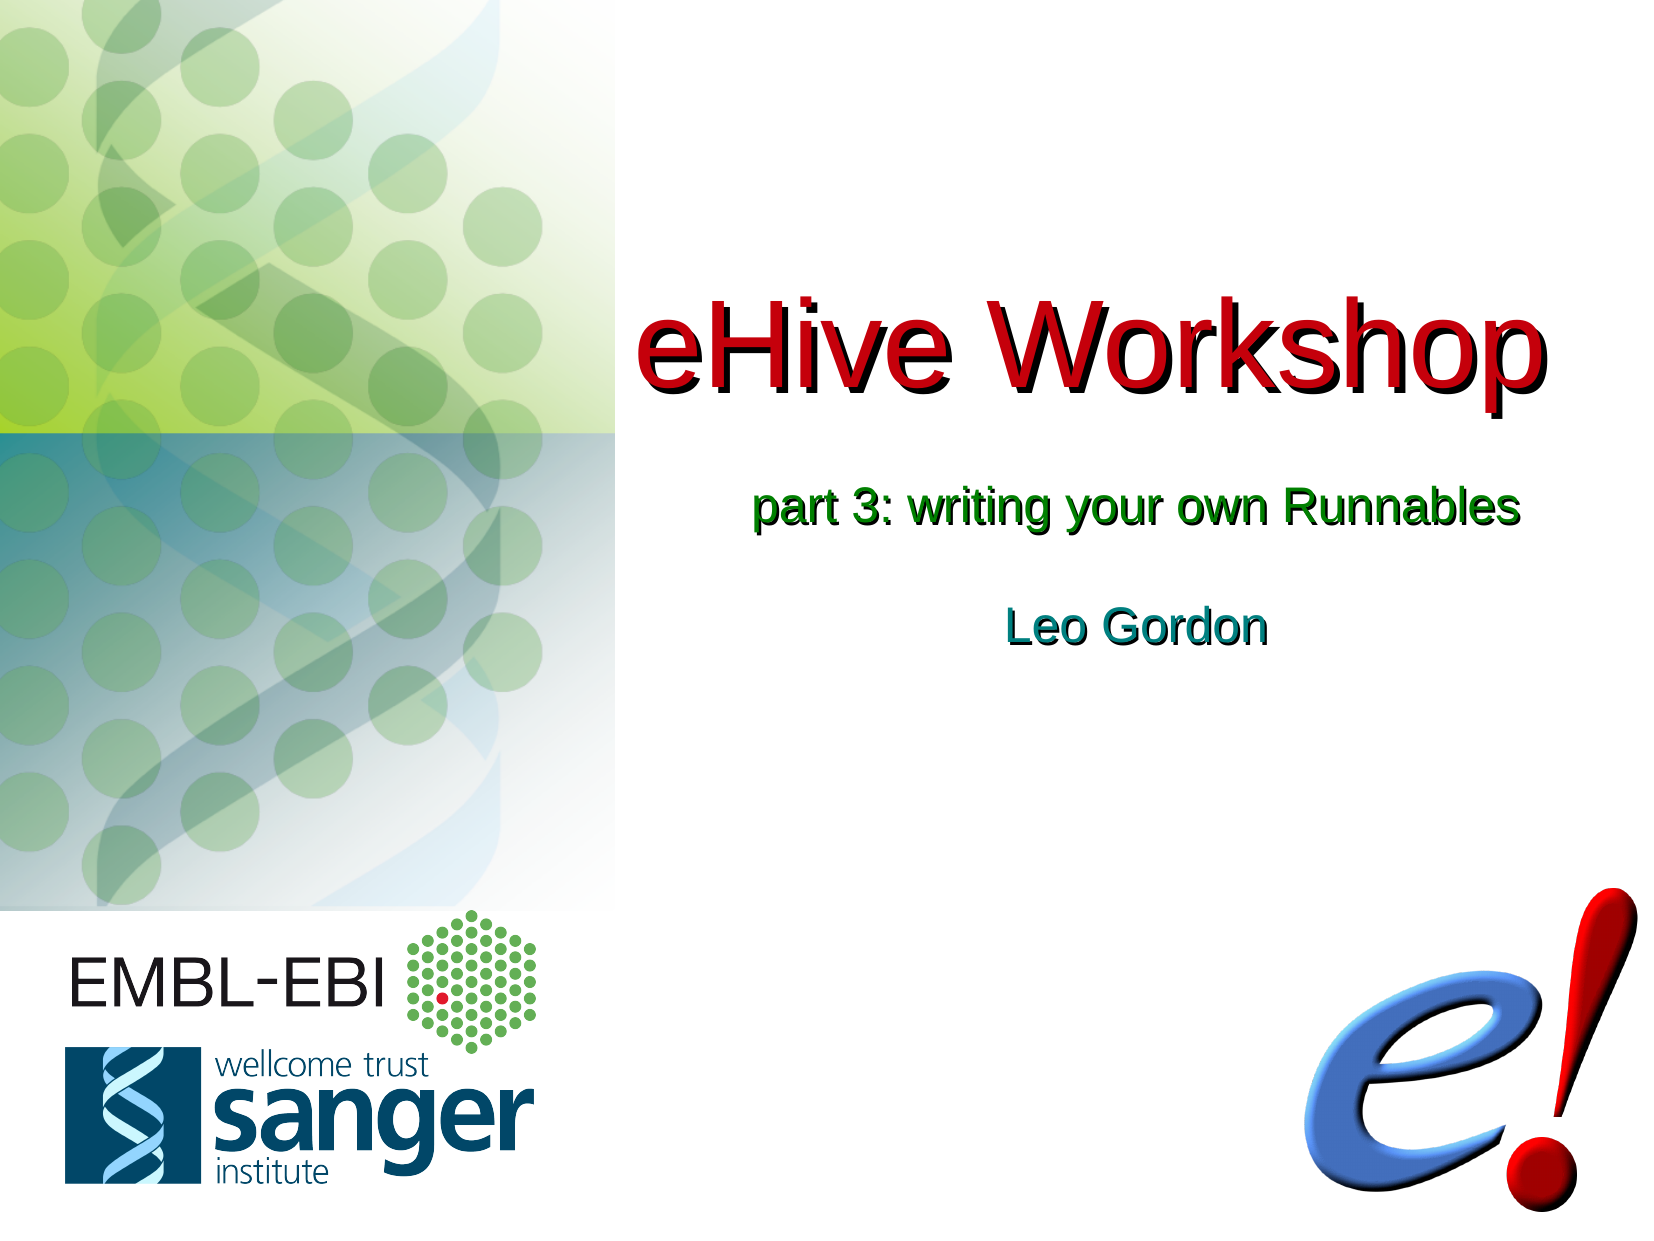

eHive Workshop
part 3: writing your own Runnables
Leo Gordon